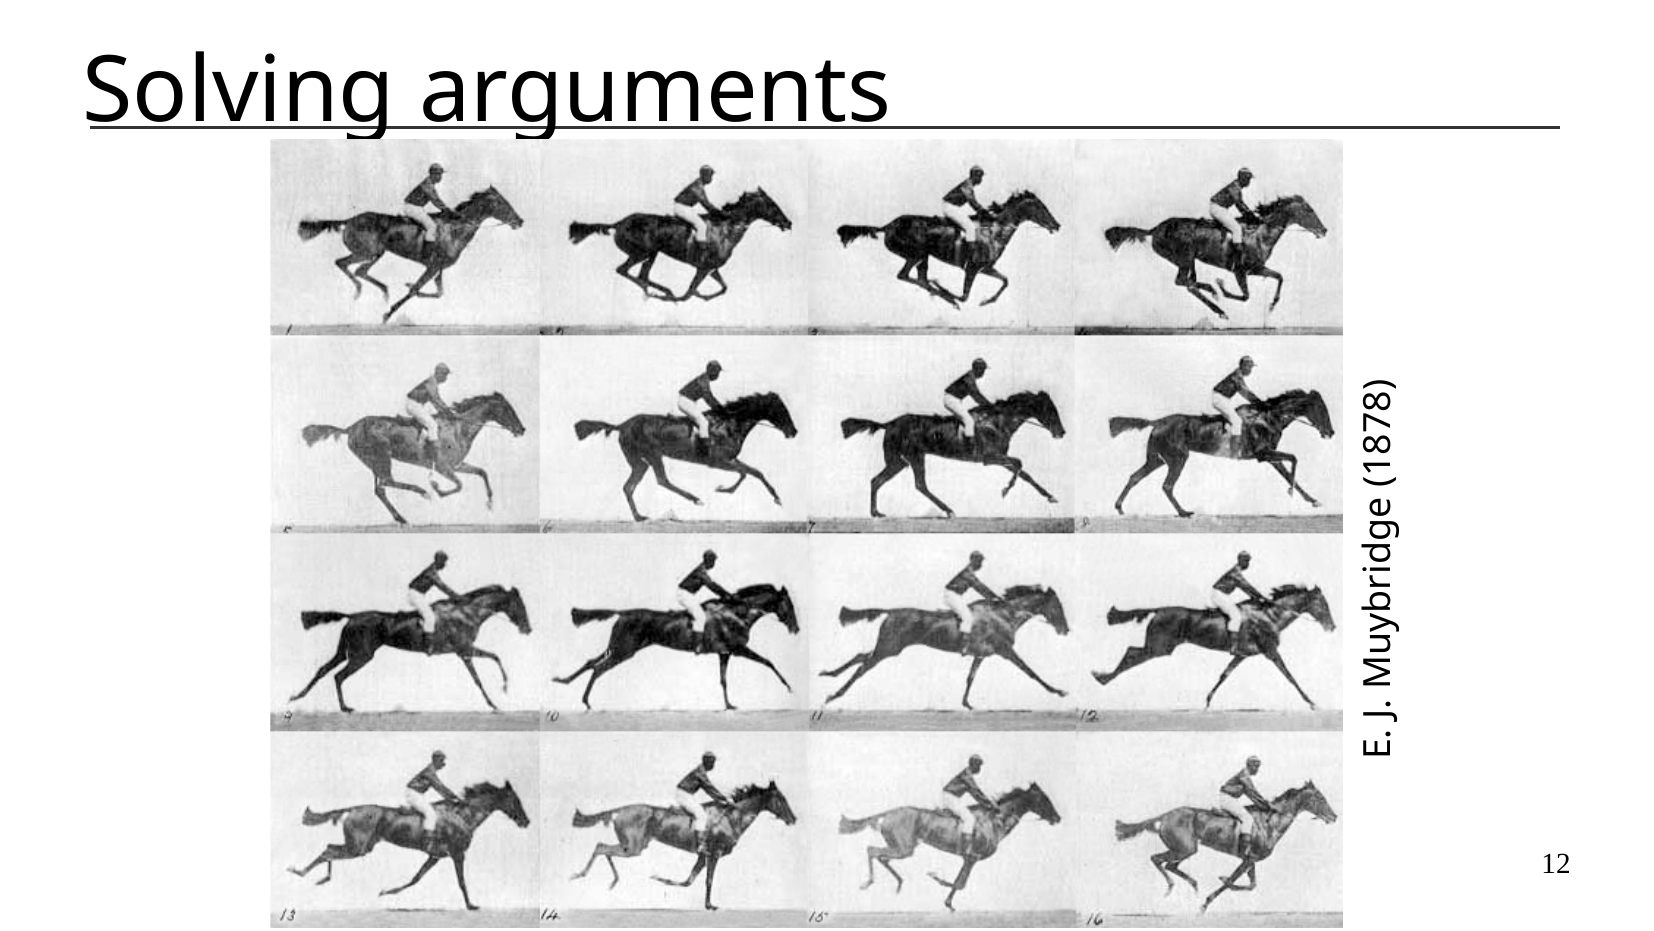

# Solving arguments
E. J. Muybridge (1878)
12